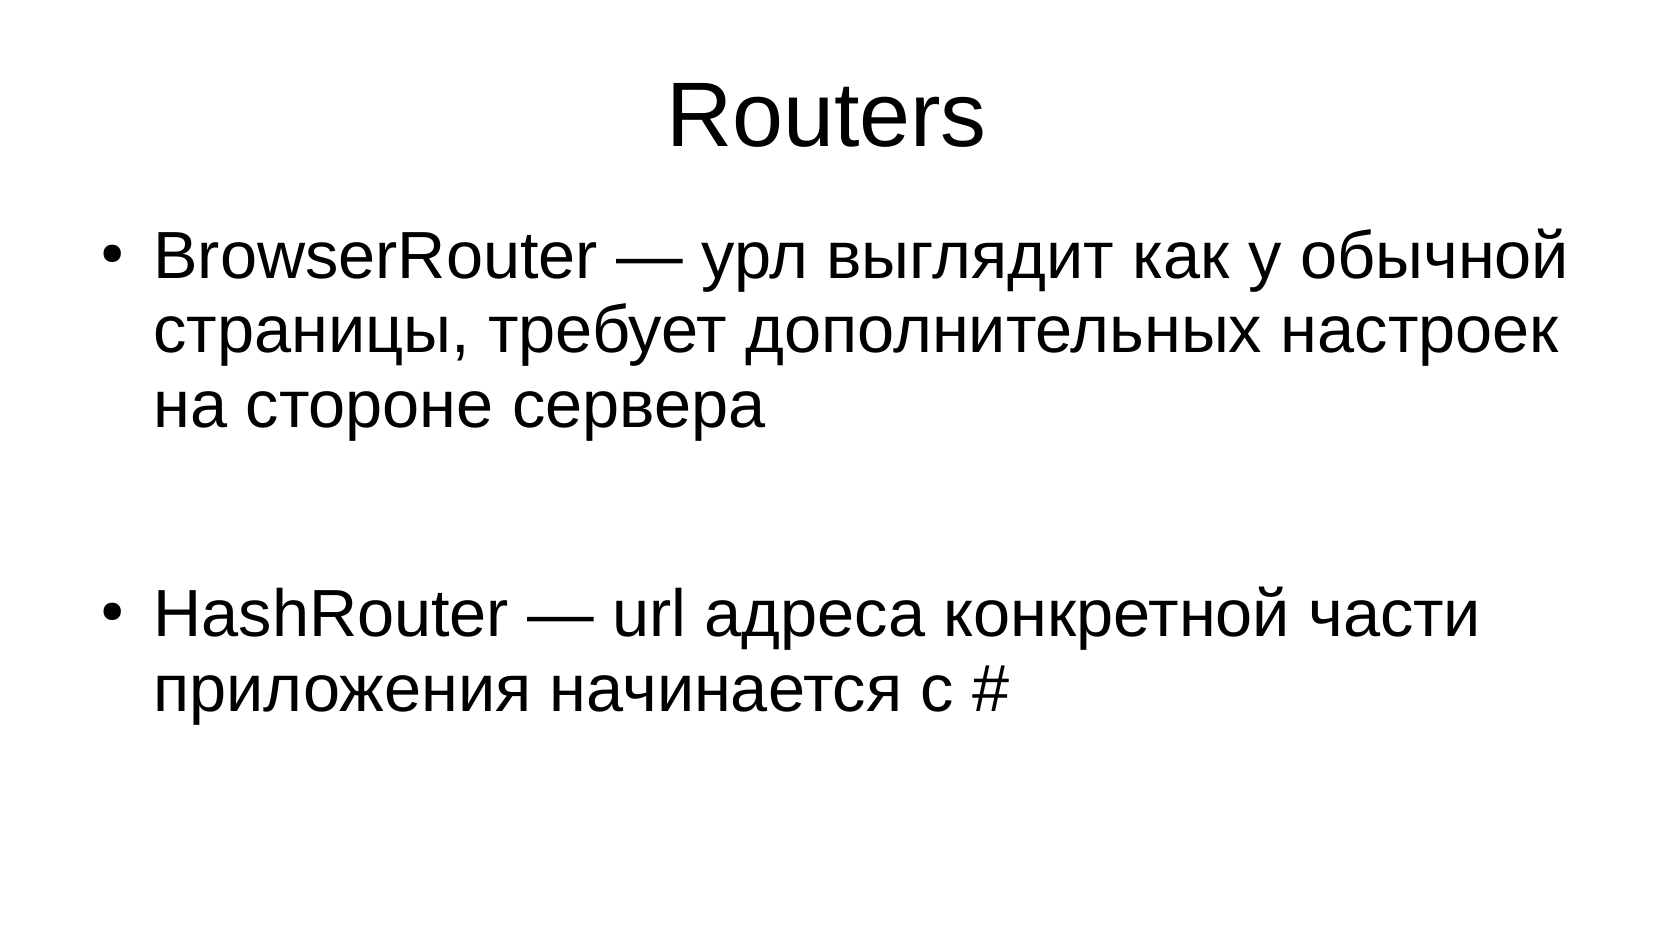

# Routers
BrowserRouter — урл выглядит как у обычной страницы, требует дополнительных настроек на стороне сервера
HashRouter — url адреса конкретной части приложения начинается с #